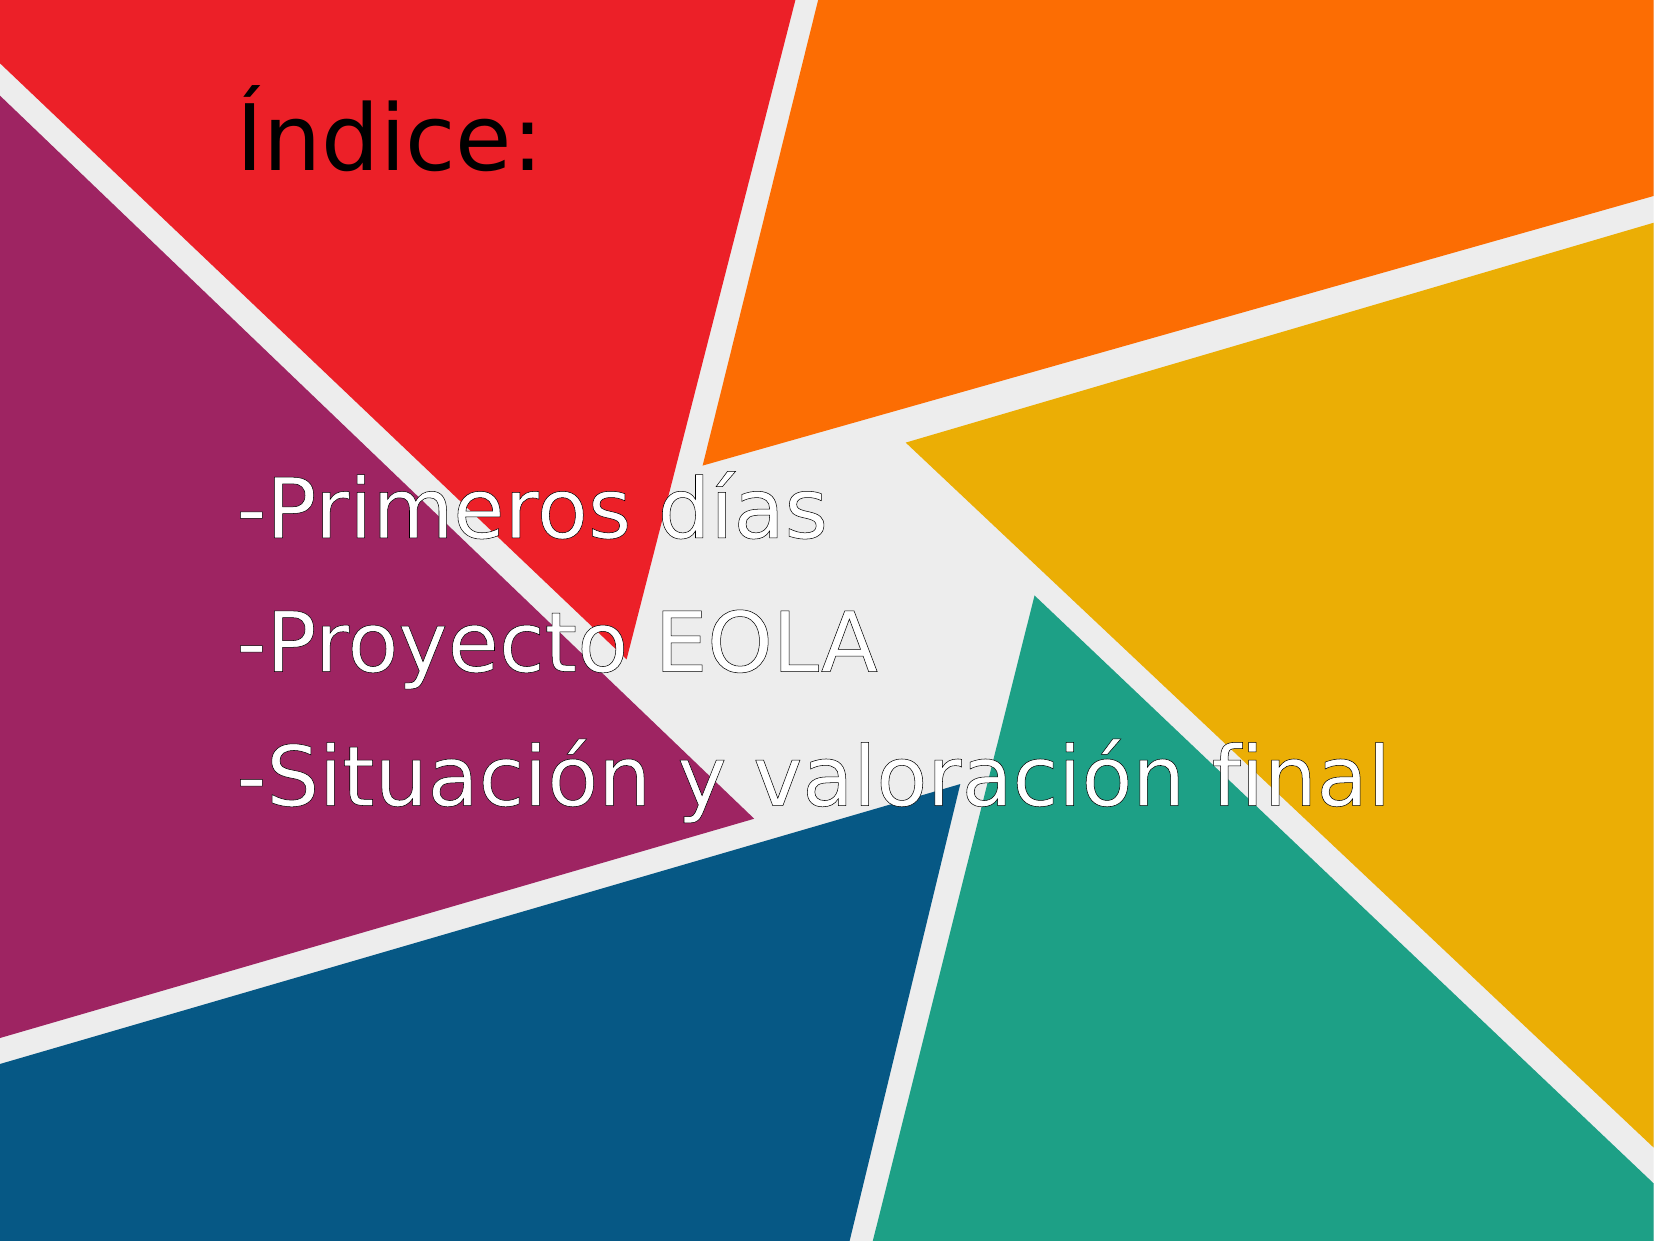

# Índice:
-Primeros días
-Proyecto EOLA
-Situación y valoración final